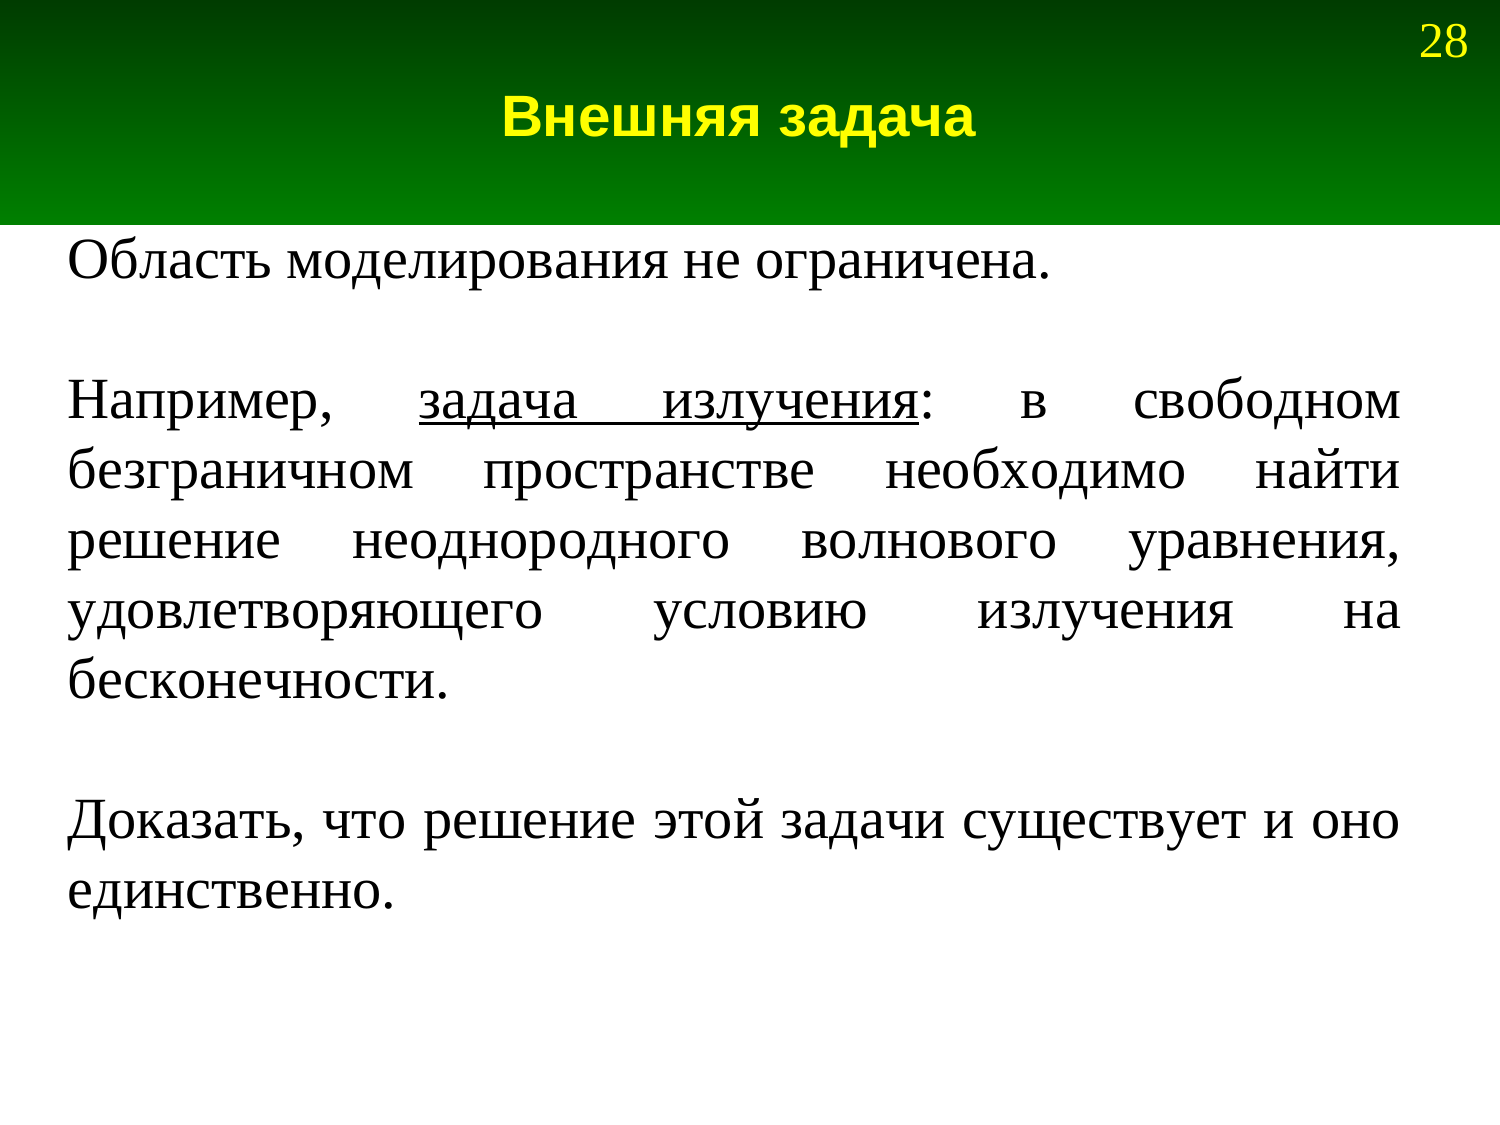

# Внешняя задача
Область моделирования не ограничена.
Например, задача излучения: в свободном безграничном пространстве необходимо найти решение неоднородного волнового уравнения, удовлетворяющего условию излучения на бесконечности.
Доказать, что решение этой задачи существует и оно единственно.